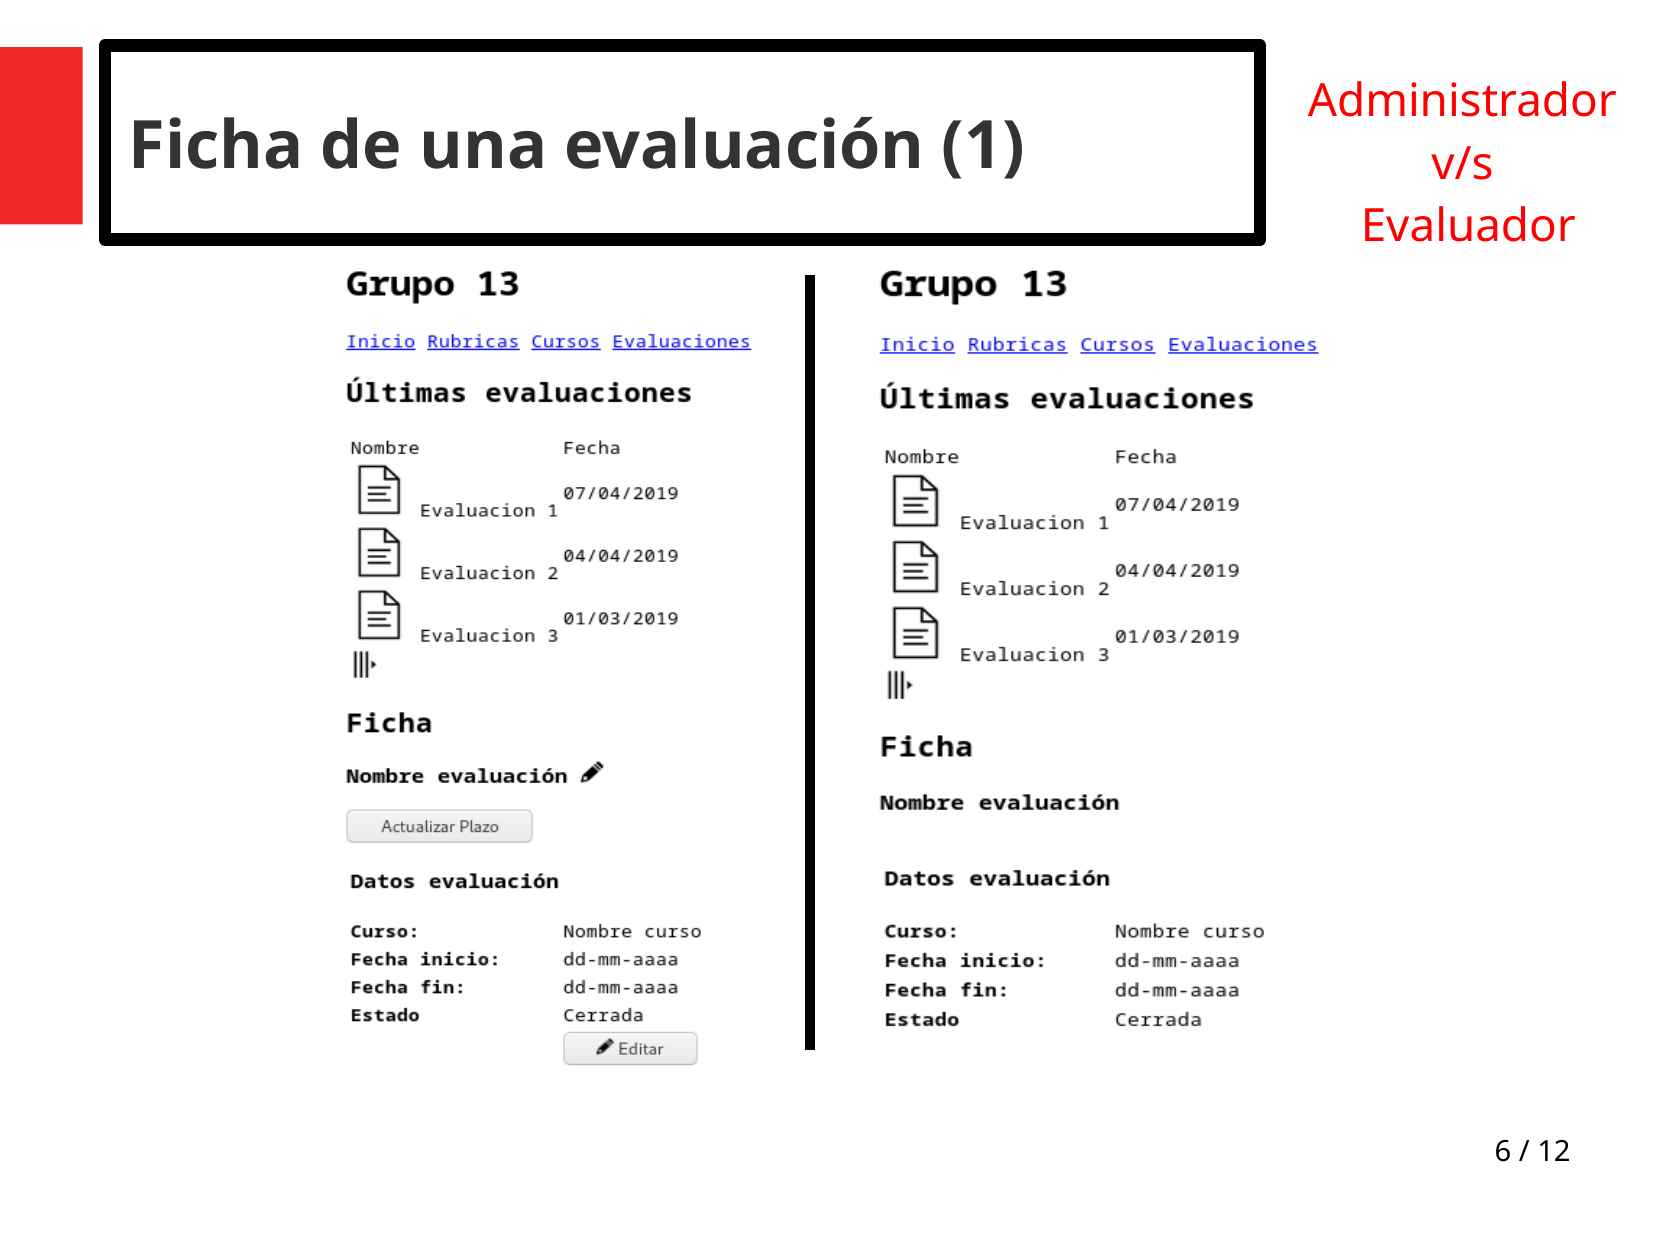

# Ficha de una evaluación (1)
Administrador
v/s
Evaluador
6